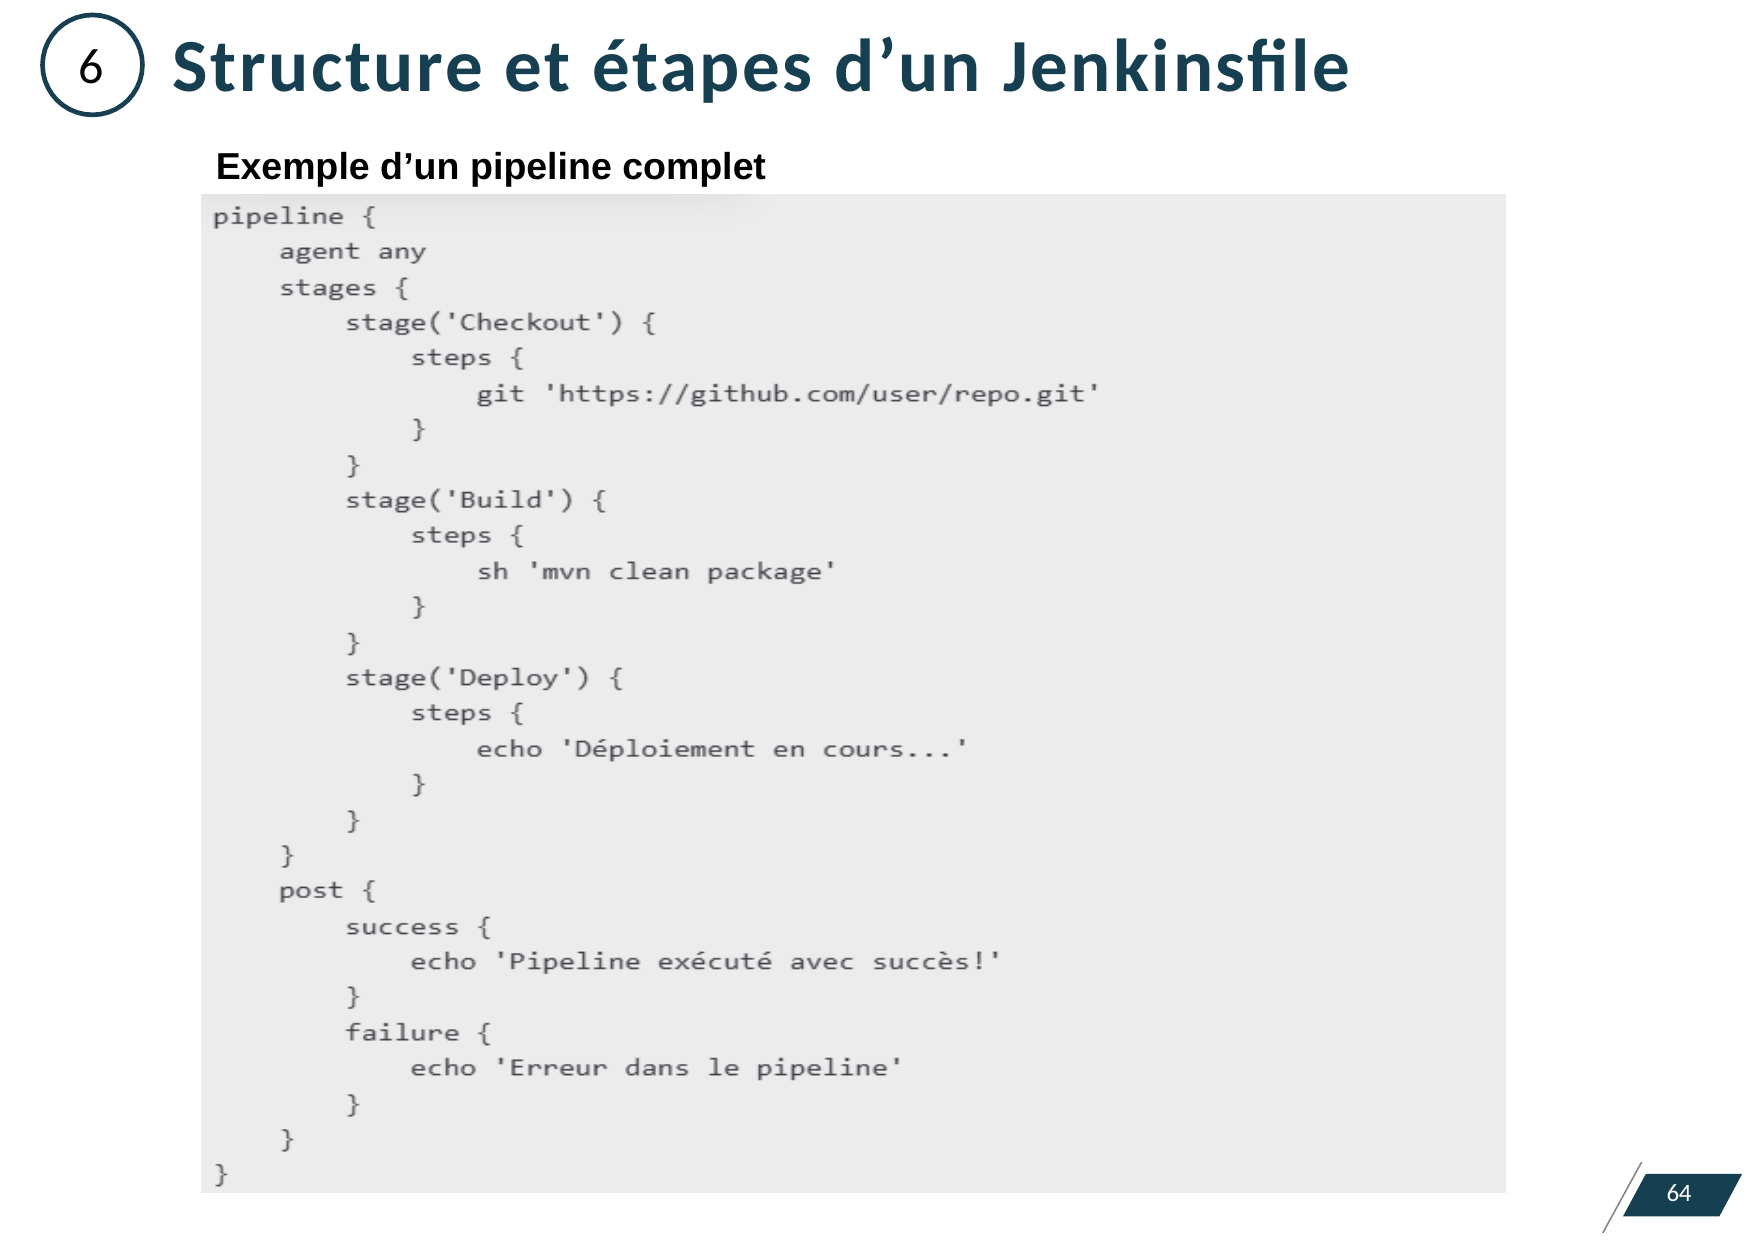

# Structure et étapes d’un Jenkinsfile
6
Exemple d’un pipeline complet
64